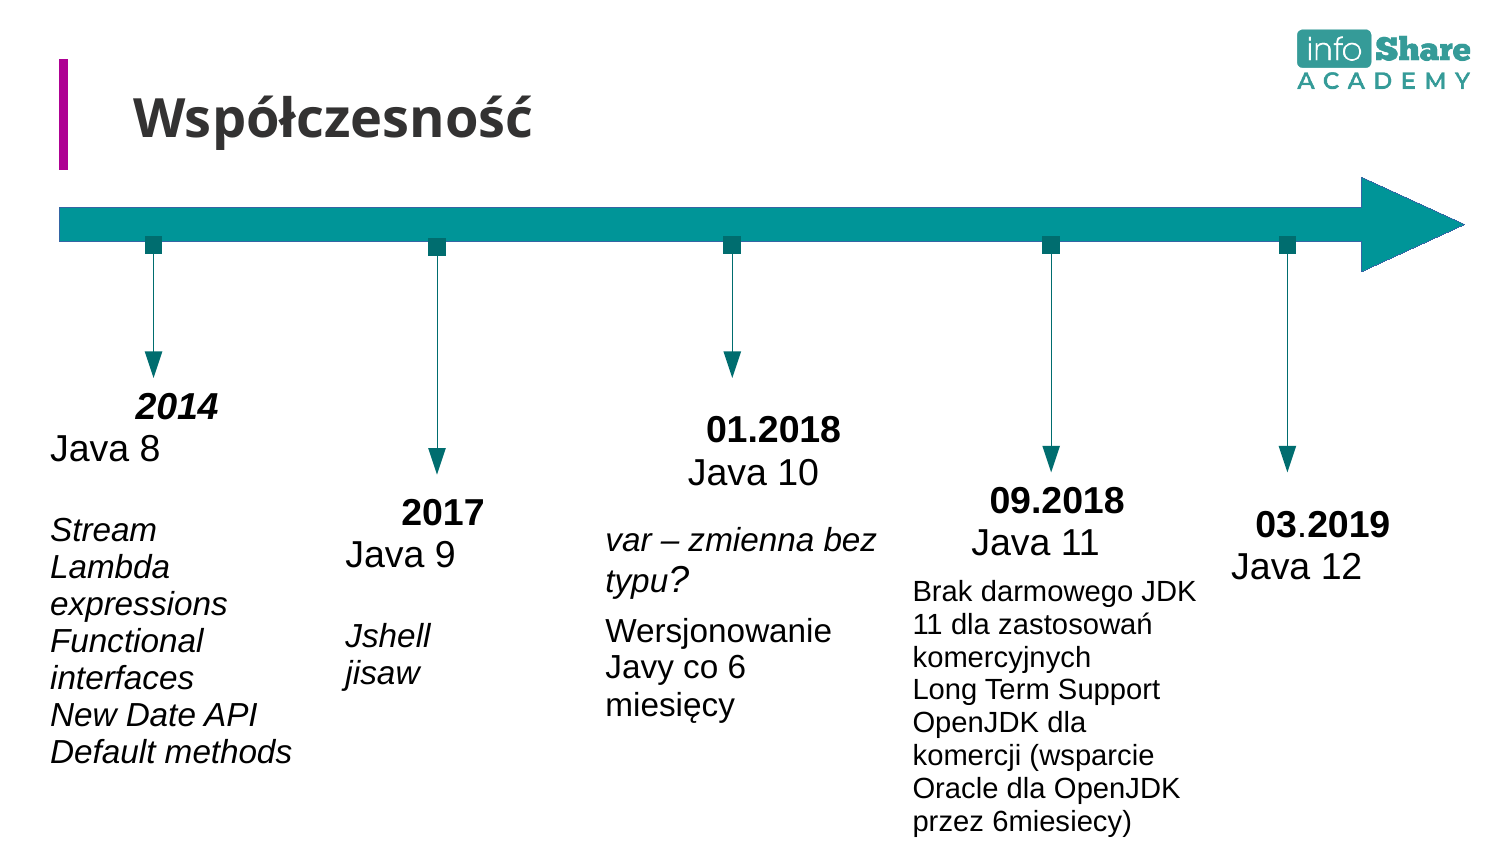

# Współczesność
2014
Java 8
Stream
Lambda expressions
Functional interfaces
New Date API
Default methods
01.2018
Java 10
09.2018
Java 11
2017
Java 9
Jshell
jisaw
03.2019
Java 12
var – zmienna bez typu?
Wersjonowanie Javy co 6 miesięcy
Brak darmowego JDK 11 dla zastosowań komercyjnych
Long Term Support
OpenJDK dla komercji (wsparcie Oracle dla OpenJDK przez 6miesiecy)